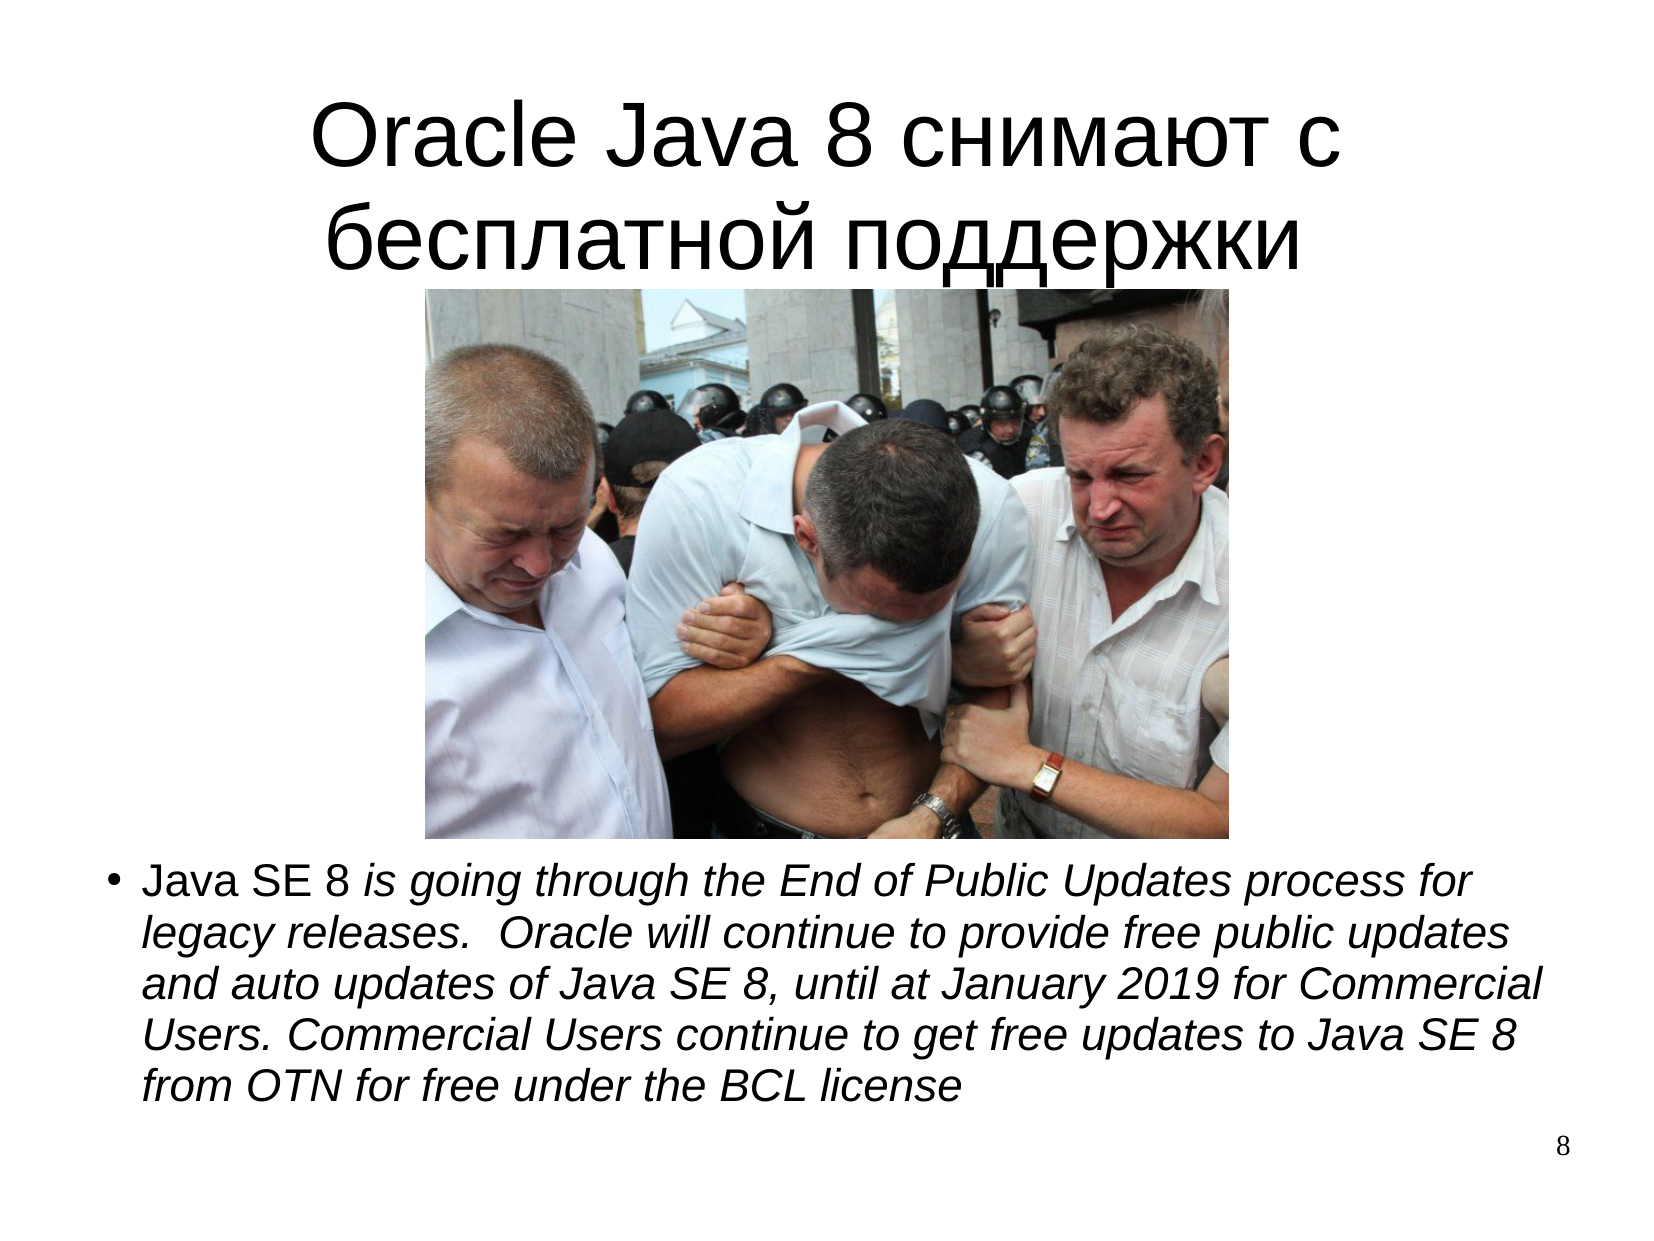

# Oracle Java 8 снимают с бесплатной поддержки
Java SE 8 is going through the End of Public Updates process for legacy releases. Oracle will continue to provide free public updates and auto updates of Java SE 8, until at January 2019 for Commercial Users. Commercial Users continue to get free updates to Java SE 8 from OTN for free under the BCL license
8